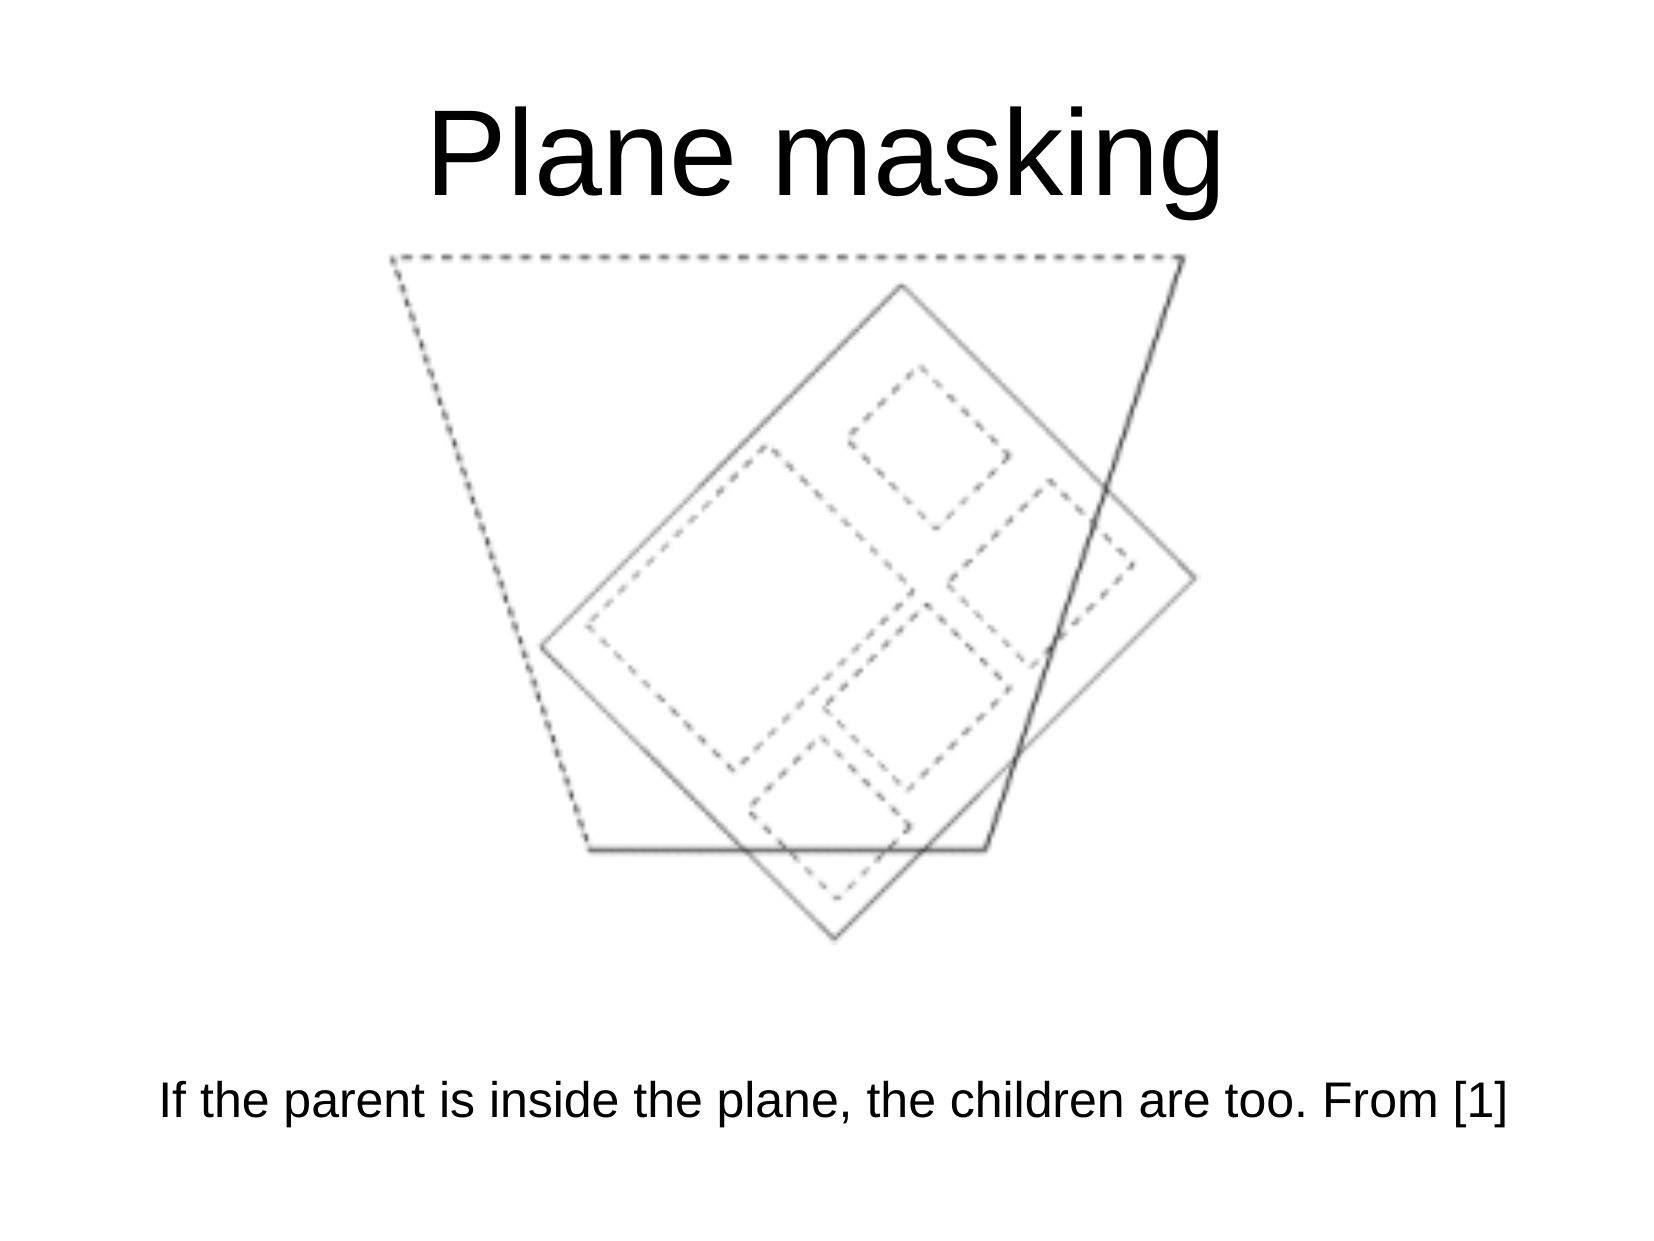

# Plane masking
If the parent is inside the plane, the children are too. From [1]